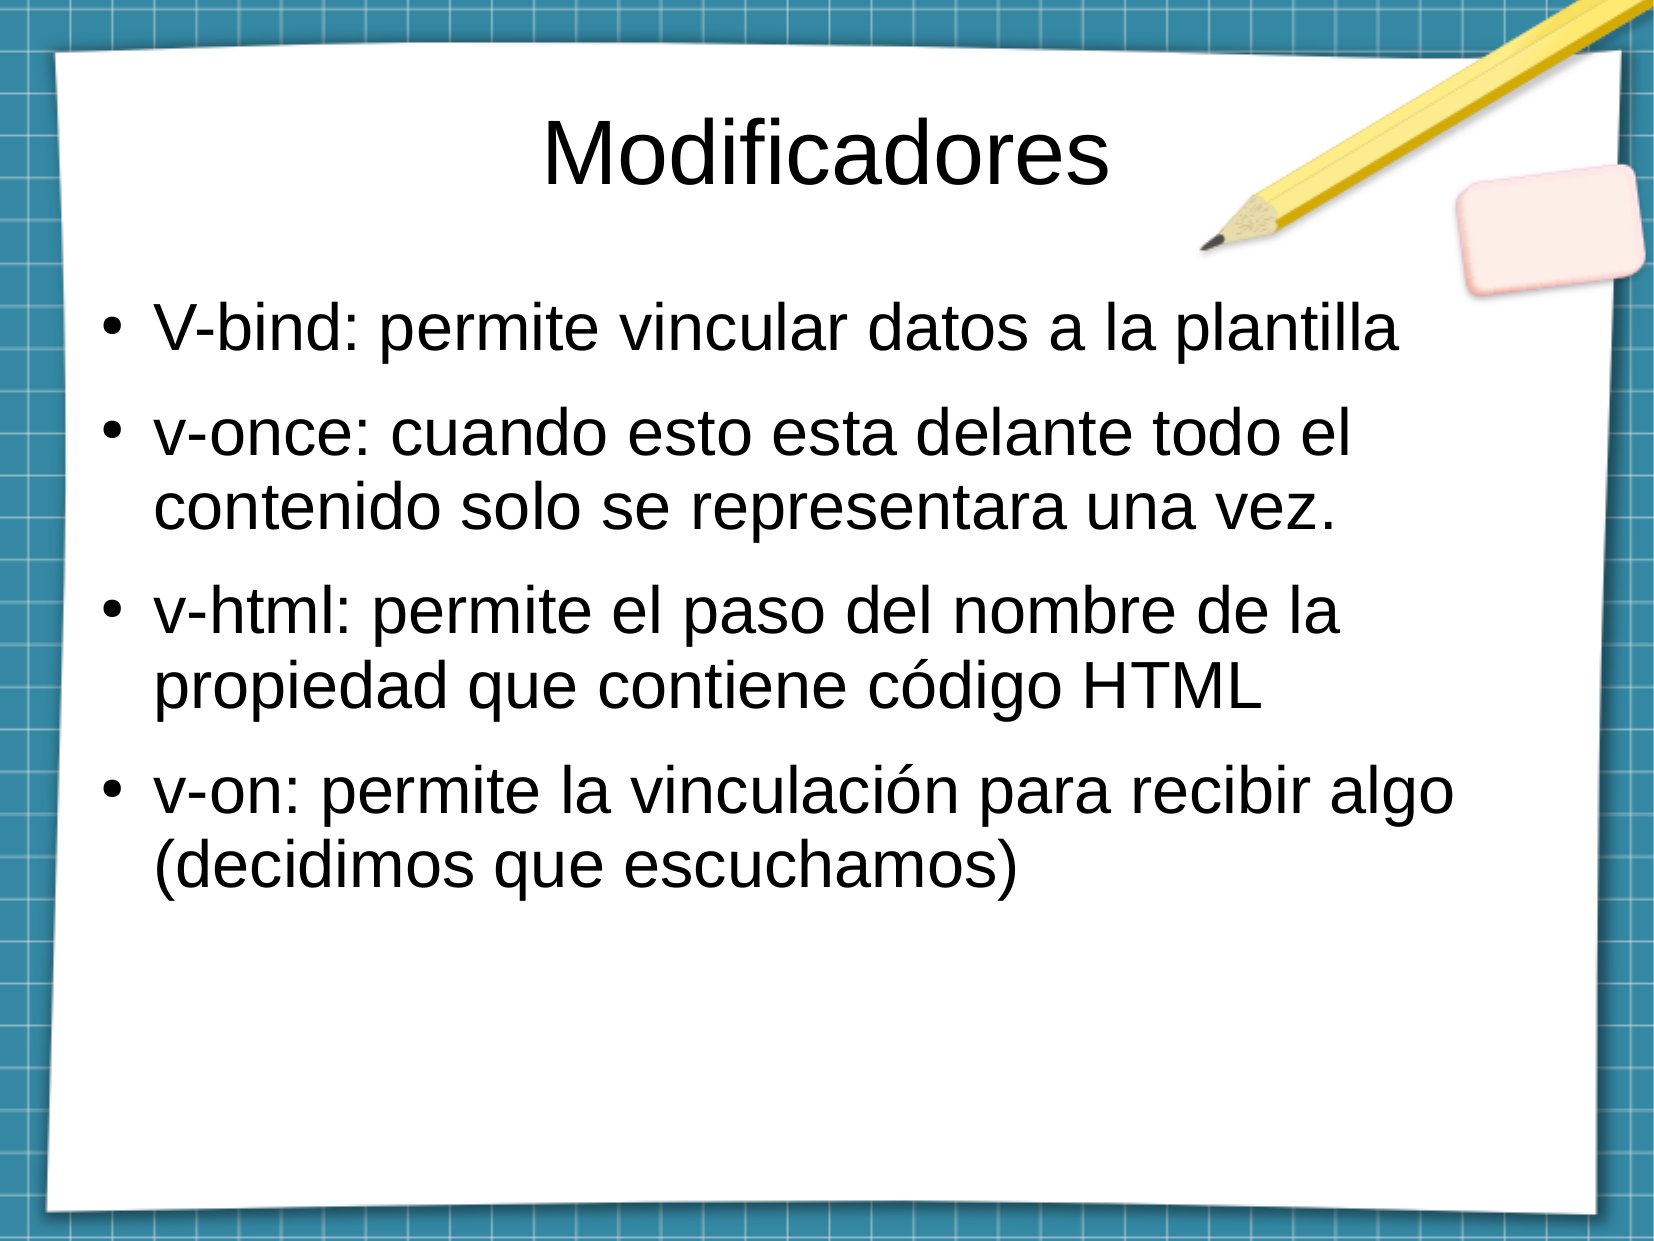

# Modificadores
V-bind: permite vincular datos a la plantilla
v-once: cuando esto esta delante todo el contenido solo se representara una vez.
v-html: permite el paso del nombre de la propiedad que contiene código HTML
v-on: permite la vinculación para recibir algo (decidimos que escuchamos)